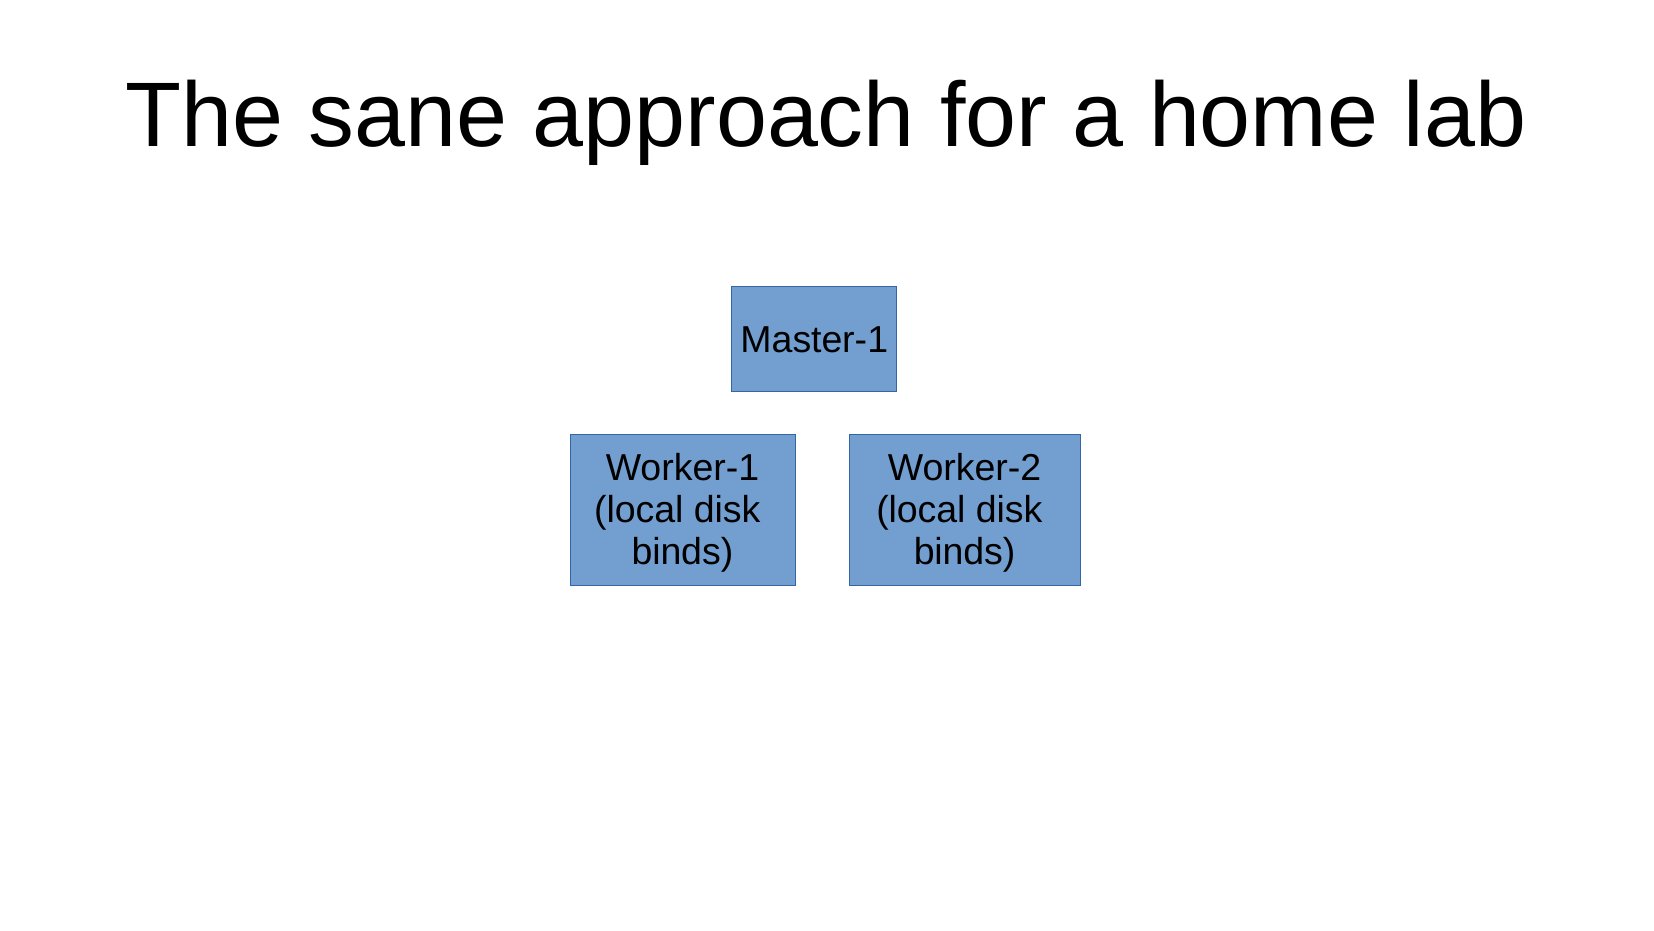

# The sane approach for a home lab
Master-1
Worker-1
(local disk
binds)
Worker-2
(local disk
binds)